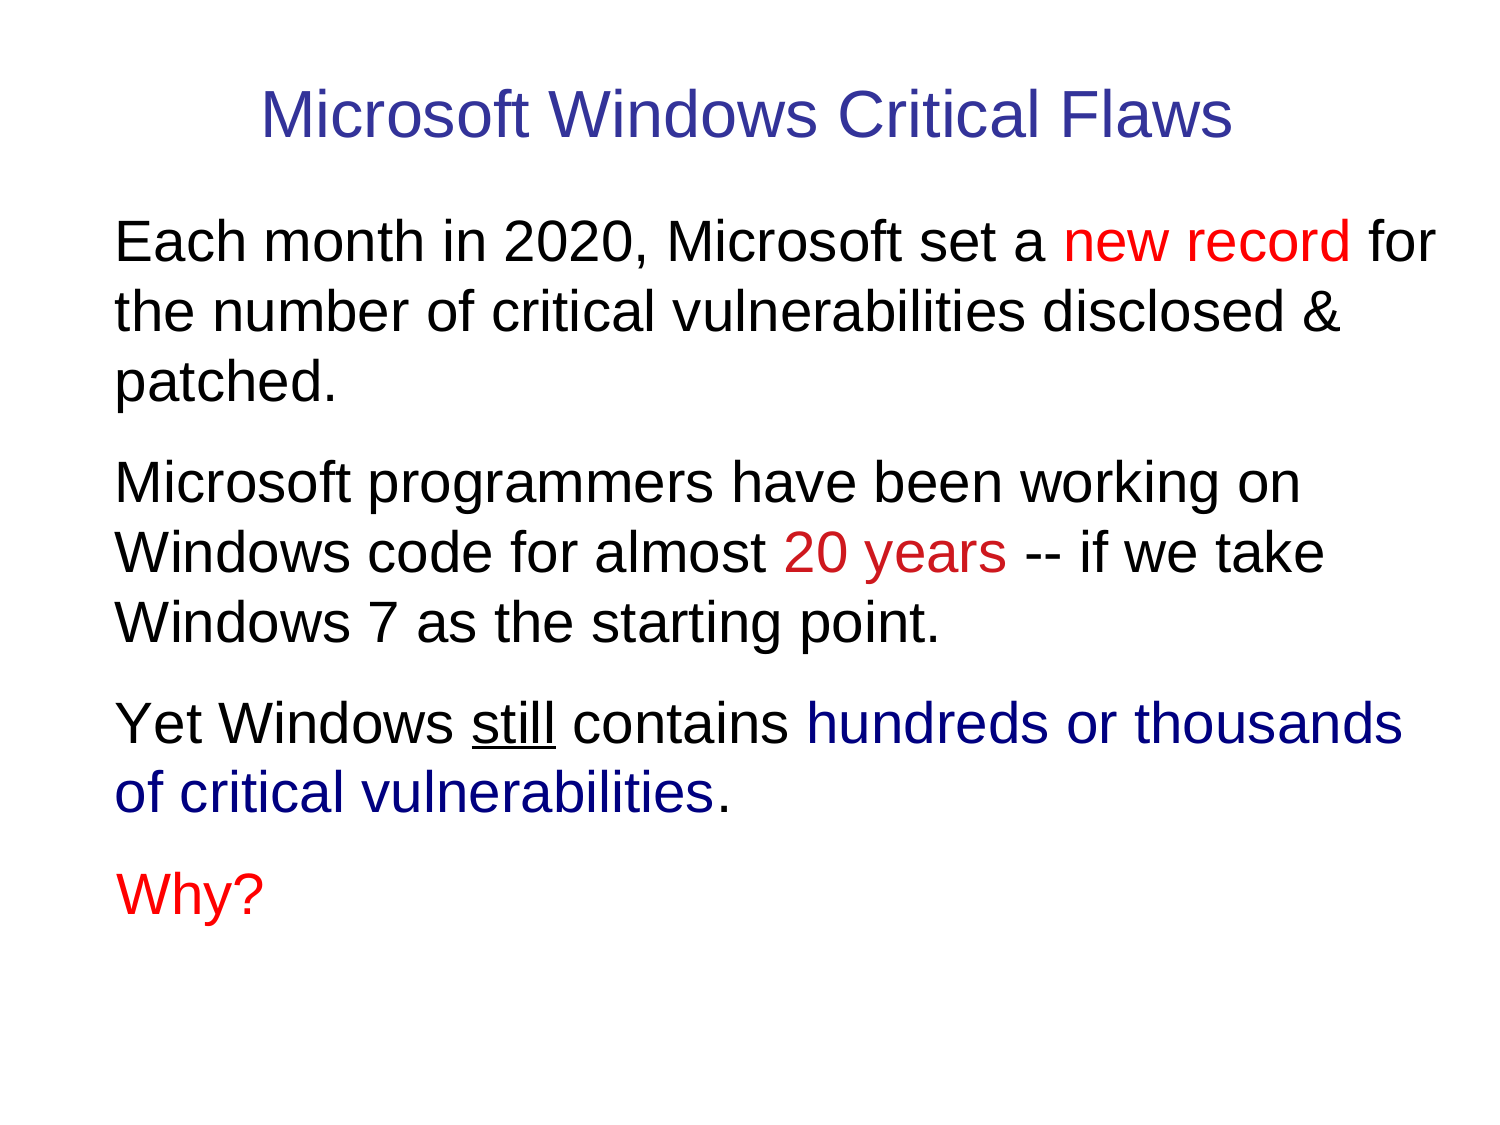

# Microsoft Windows Critical Flaws
Each month in 2020, Microsoft set a new record for the number of critical vulnerabilities disclosed & patched.
Microsoft programmers have been working on Windows code for almost 20 years -- if we take Windows 7 as the starting point.
Yet Windows still contains hundreds or thousands of critical vulnerabilities.
Why?